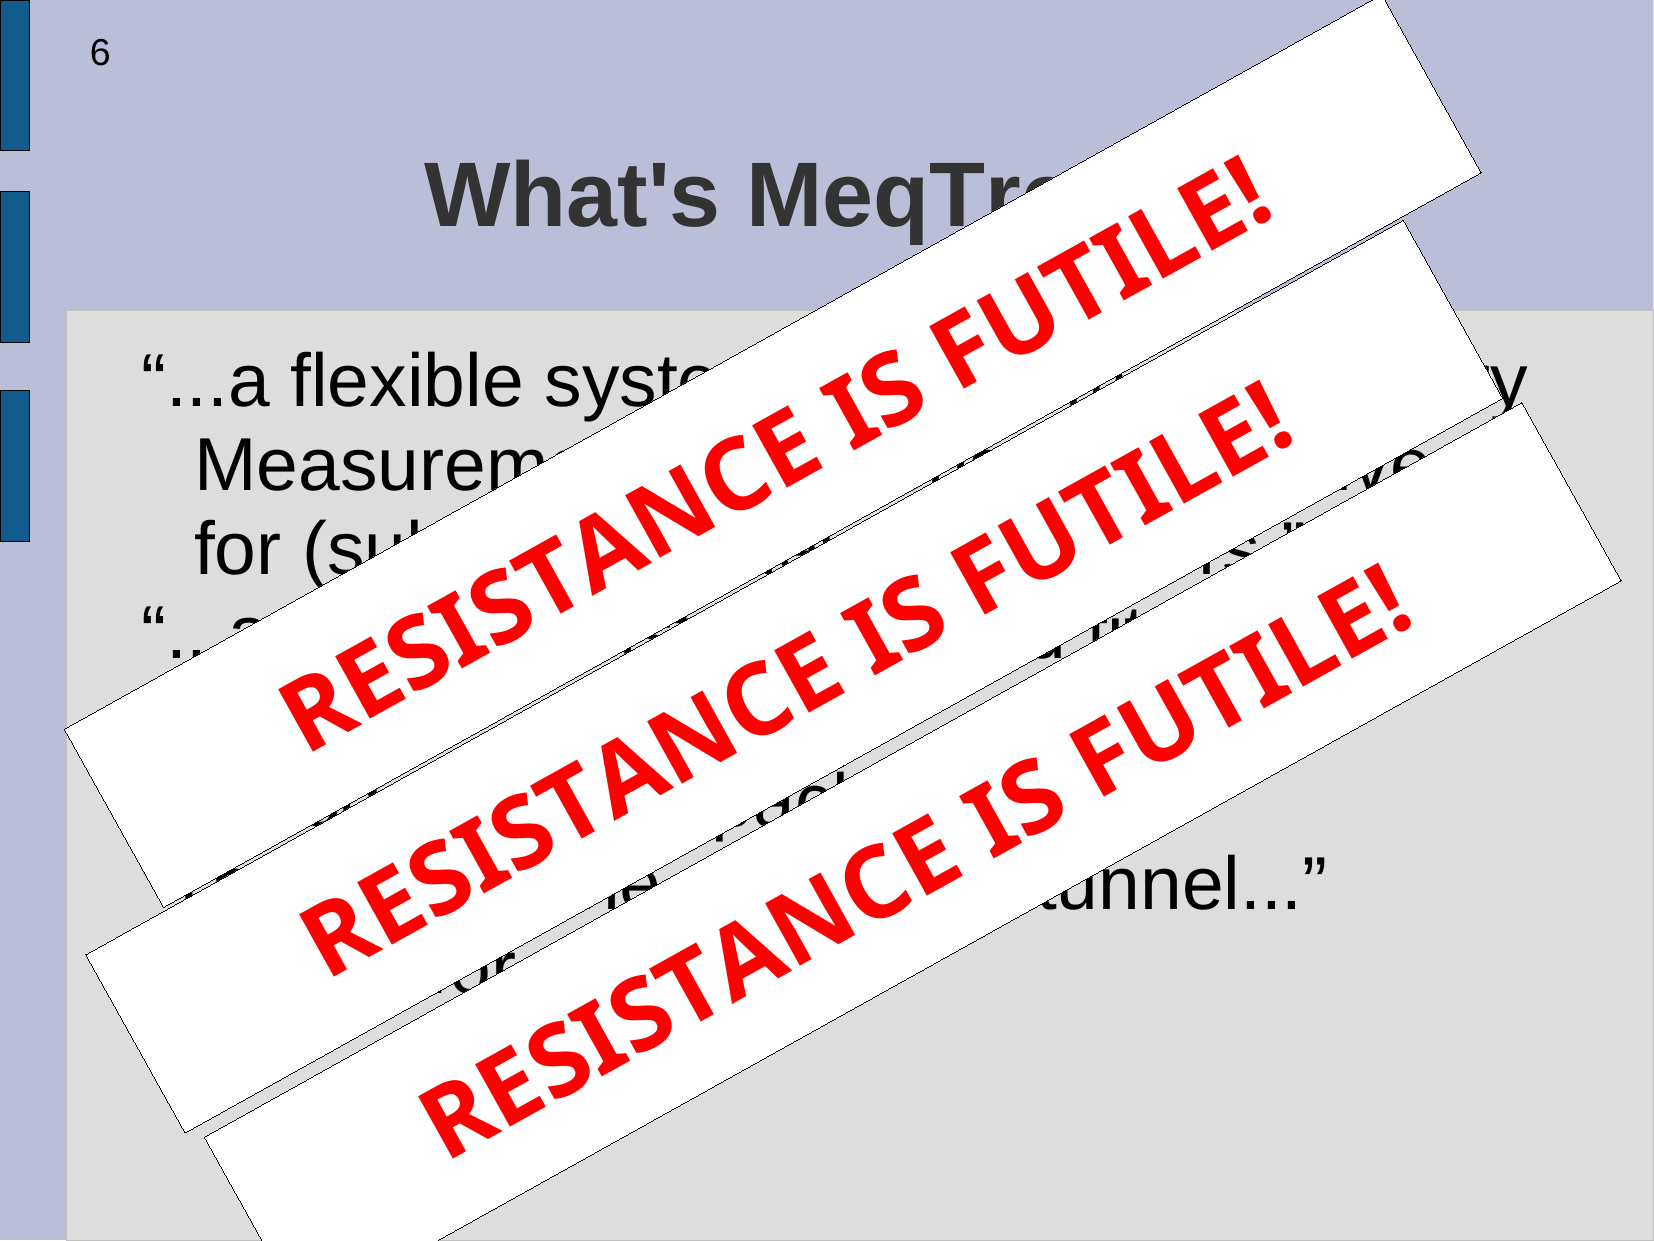

# What's MeqTrees?
“...a flexible system to implement arbitrary Measurement Equations and to solve for (subsets of) their parameters.”
“...a model construction and fitting toolkit...”
“A module, not a package...”
“The light at the end of the tunnel...”
Mathlab for perverts
RESISTANCE IS FUTILE!
RESISTANCE IS FUTILE!
RESISTANCE IS FUTILE!